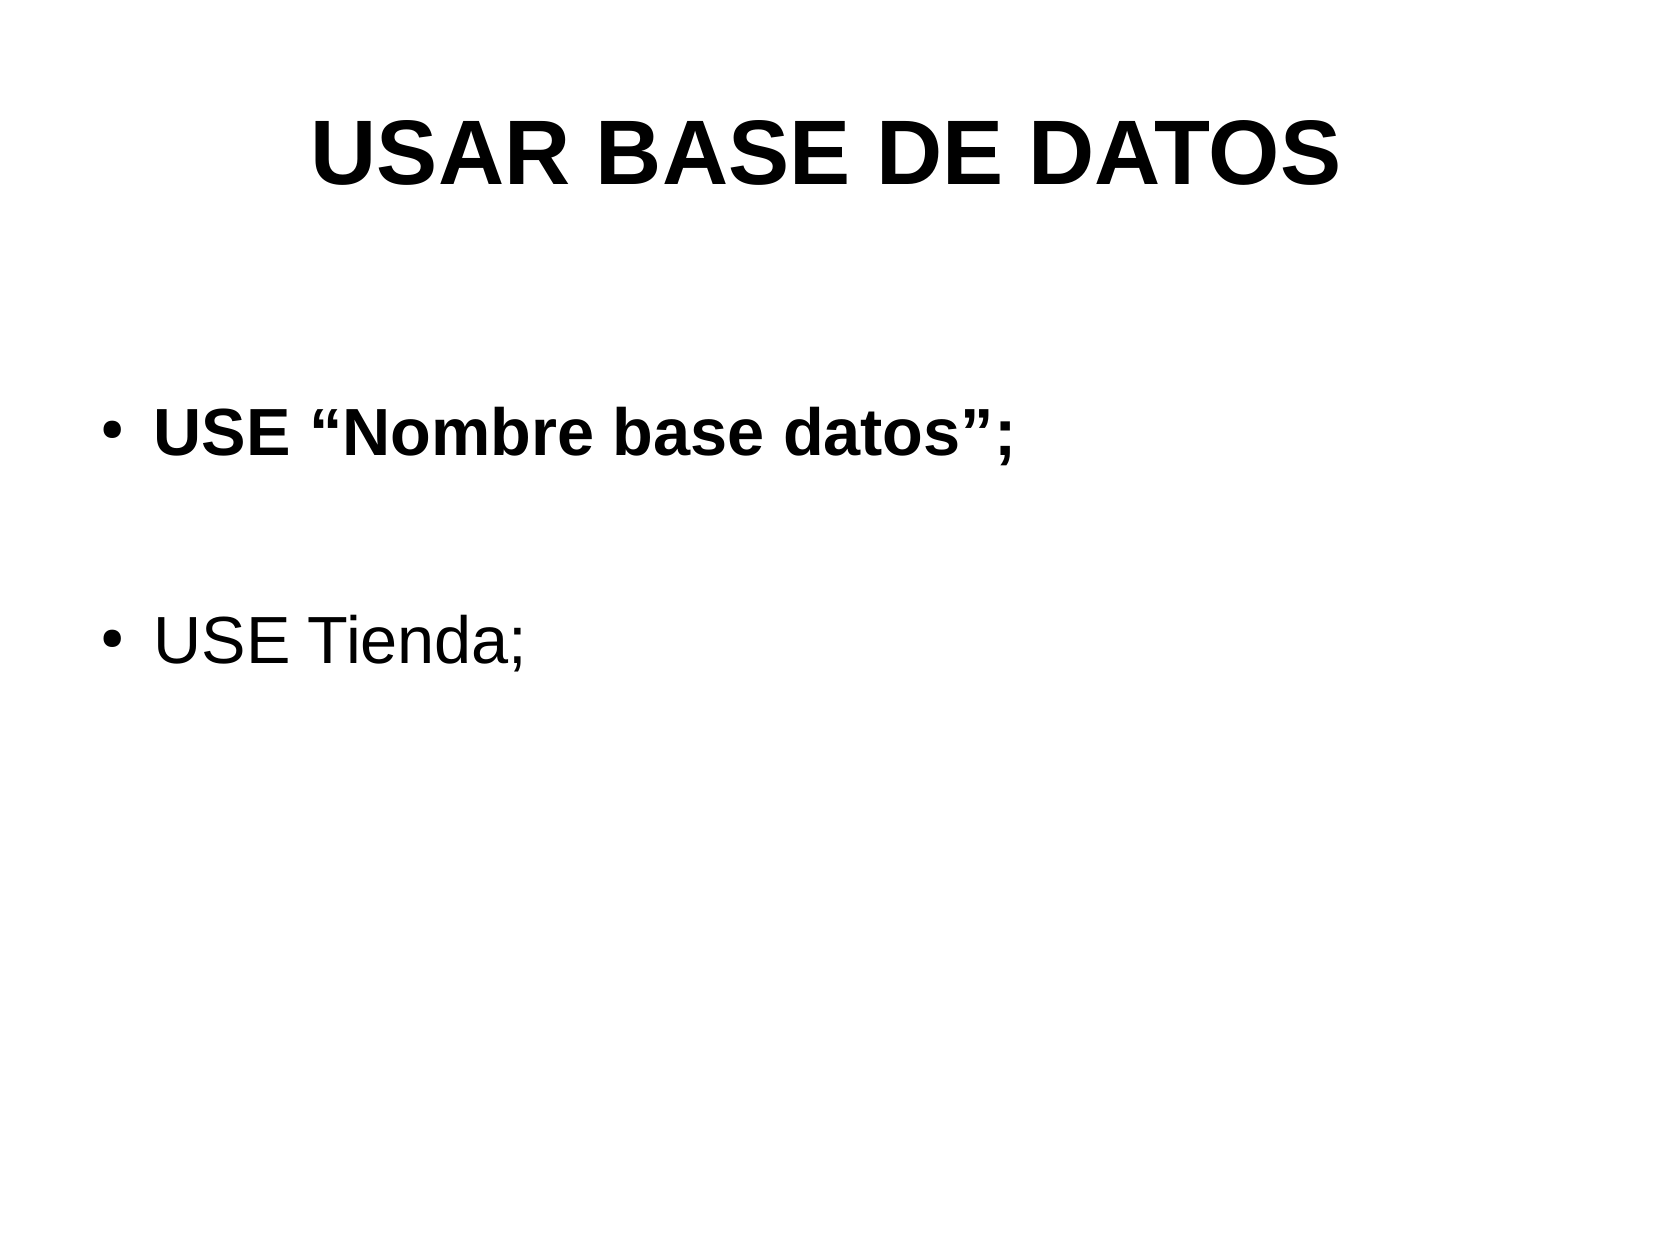

# USAR BASE DE DATOS
USE “Nombre base datos”;
USE Tienda;